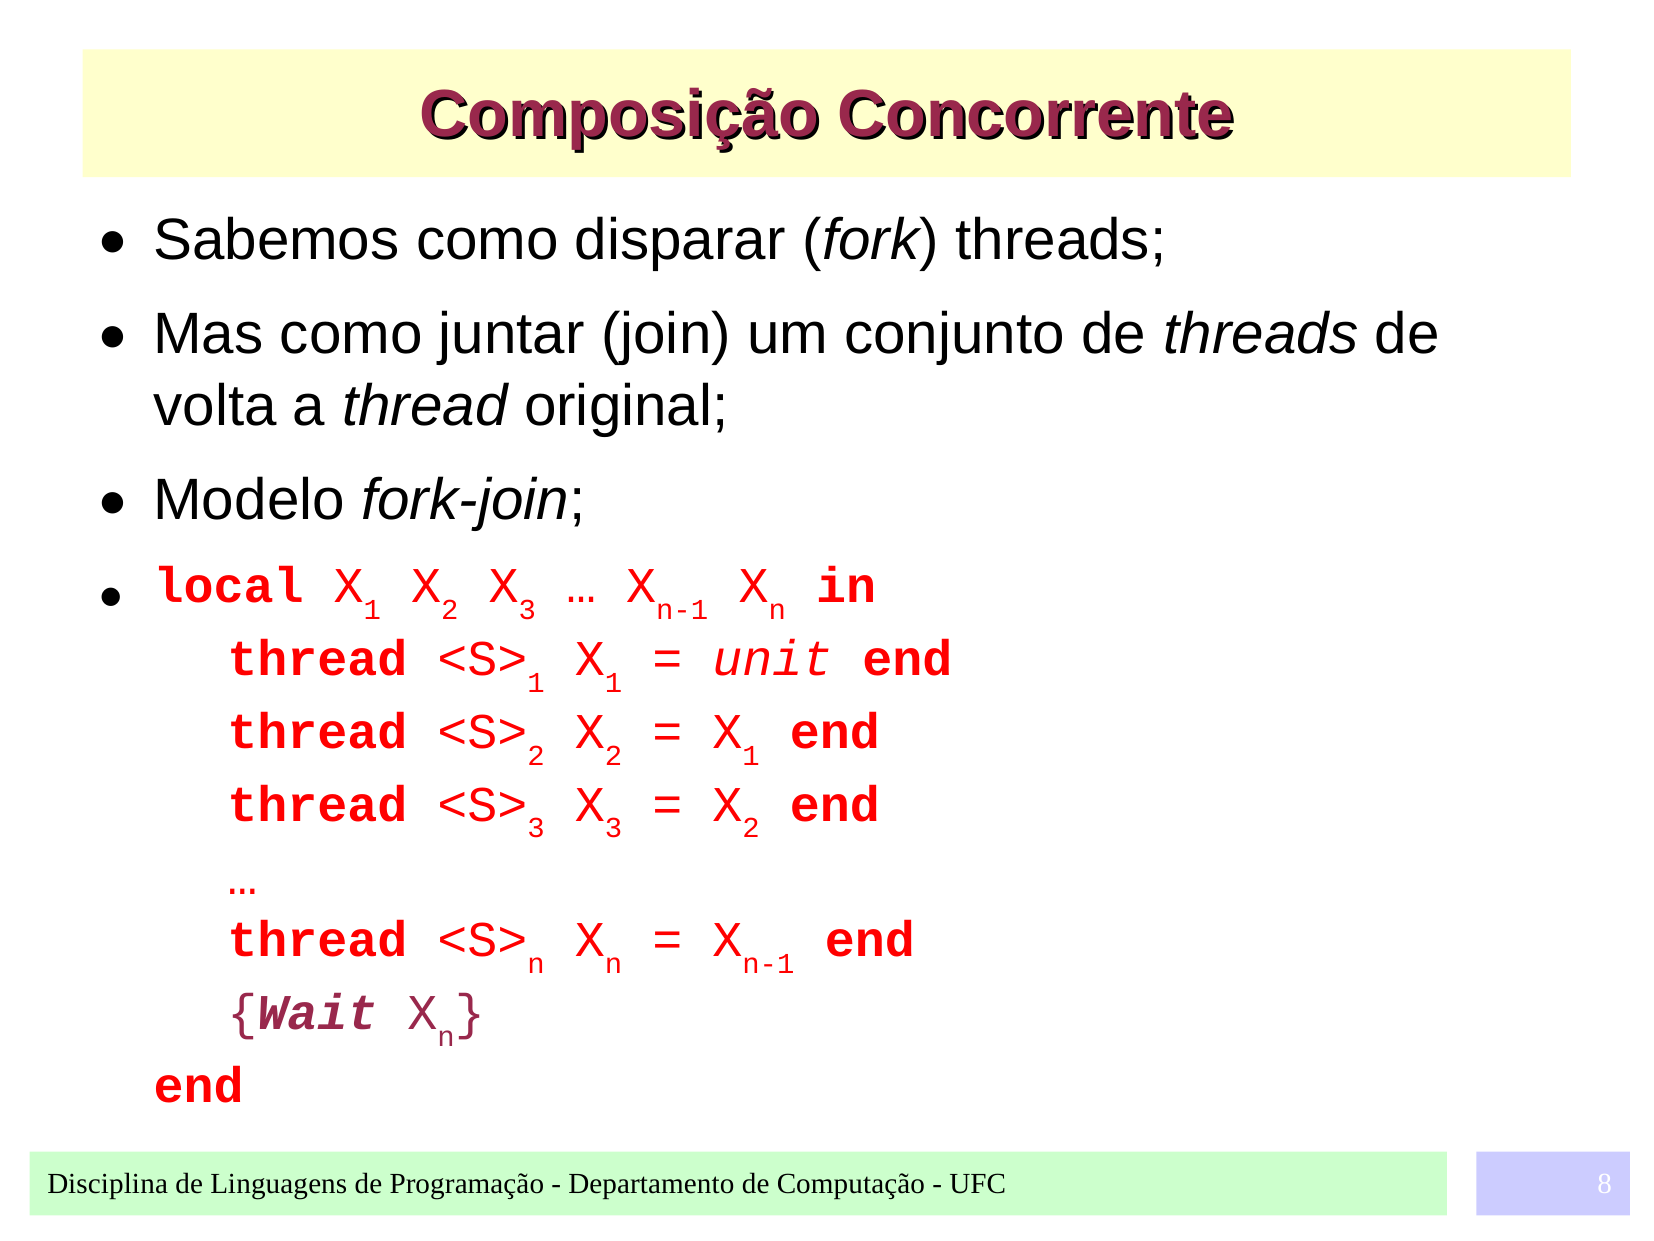

# Composição Concorrente
Sabemos como disparar (fork) threads;
Mas como juntar (join) um conjunto de threads de volta a thread original;
Modelo fork-join;
local X1 X2 X3 … Xn-1 Xn in
	thread <S>1 X1 = unit end
	thread <S>2 X2 = X1 end
	thread <S>3 X3 = X2 end
	…
	thread <S>n Xn = Xn-1 end
	{Wait Xn}
end
Disciplina de Linguagens de Programação - Departamento de Computação - UFC
8